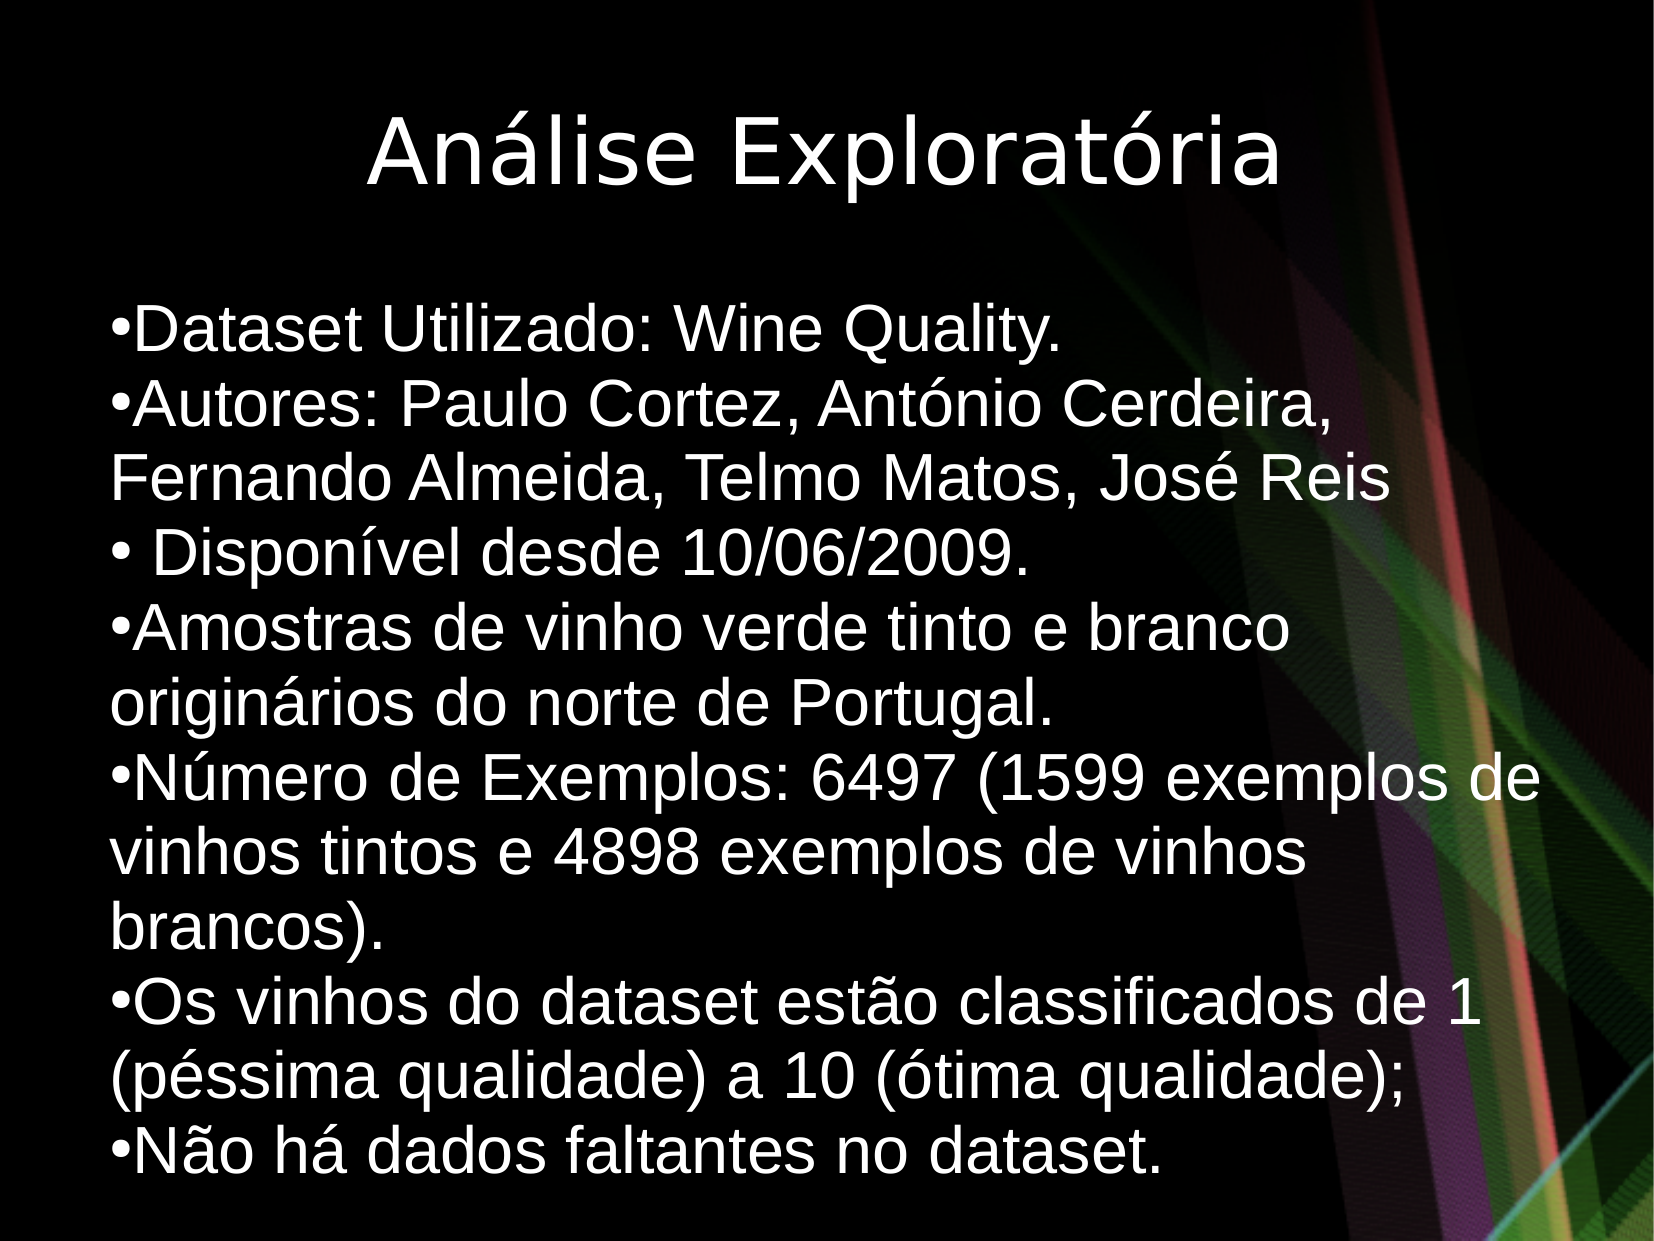

# Análise Exploratória
Dataset Utilizado: Wine Quality.
Autores: Paulo Cortez, António Cerdeira, Fernando Almeida, Telmo Matos, José Reis
 Disponível desde 10/06/2009.
Amostras de vinho verde tinto e branco originários do norte de Portugal.
Número de Exemplos: 6497 (1599 exemplos de vinhos tintos e 4898 exemplos de vinhos brancos).
Os vinhos do dataset estão classificados de 1 (péssima qualidade) a 10 (ótima qualidade);
Não há dados faltantes no dataset.